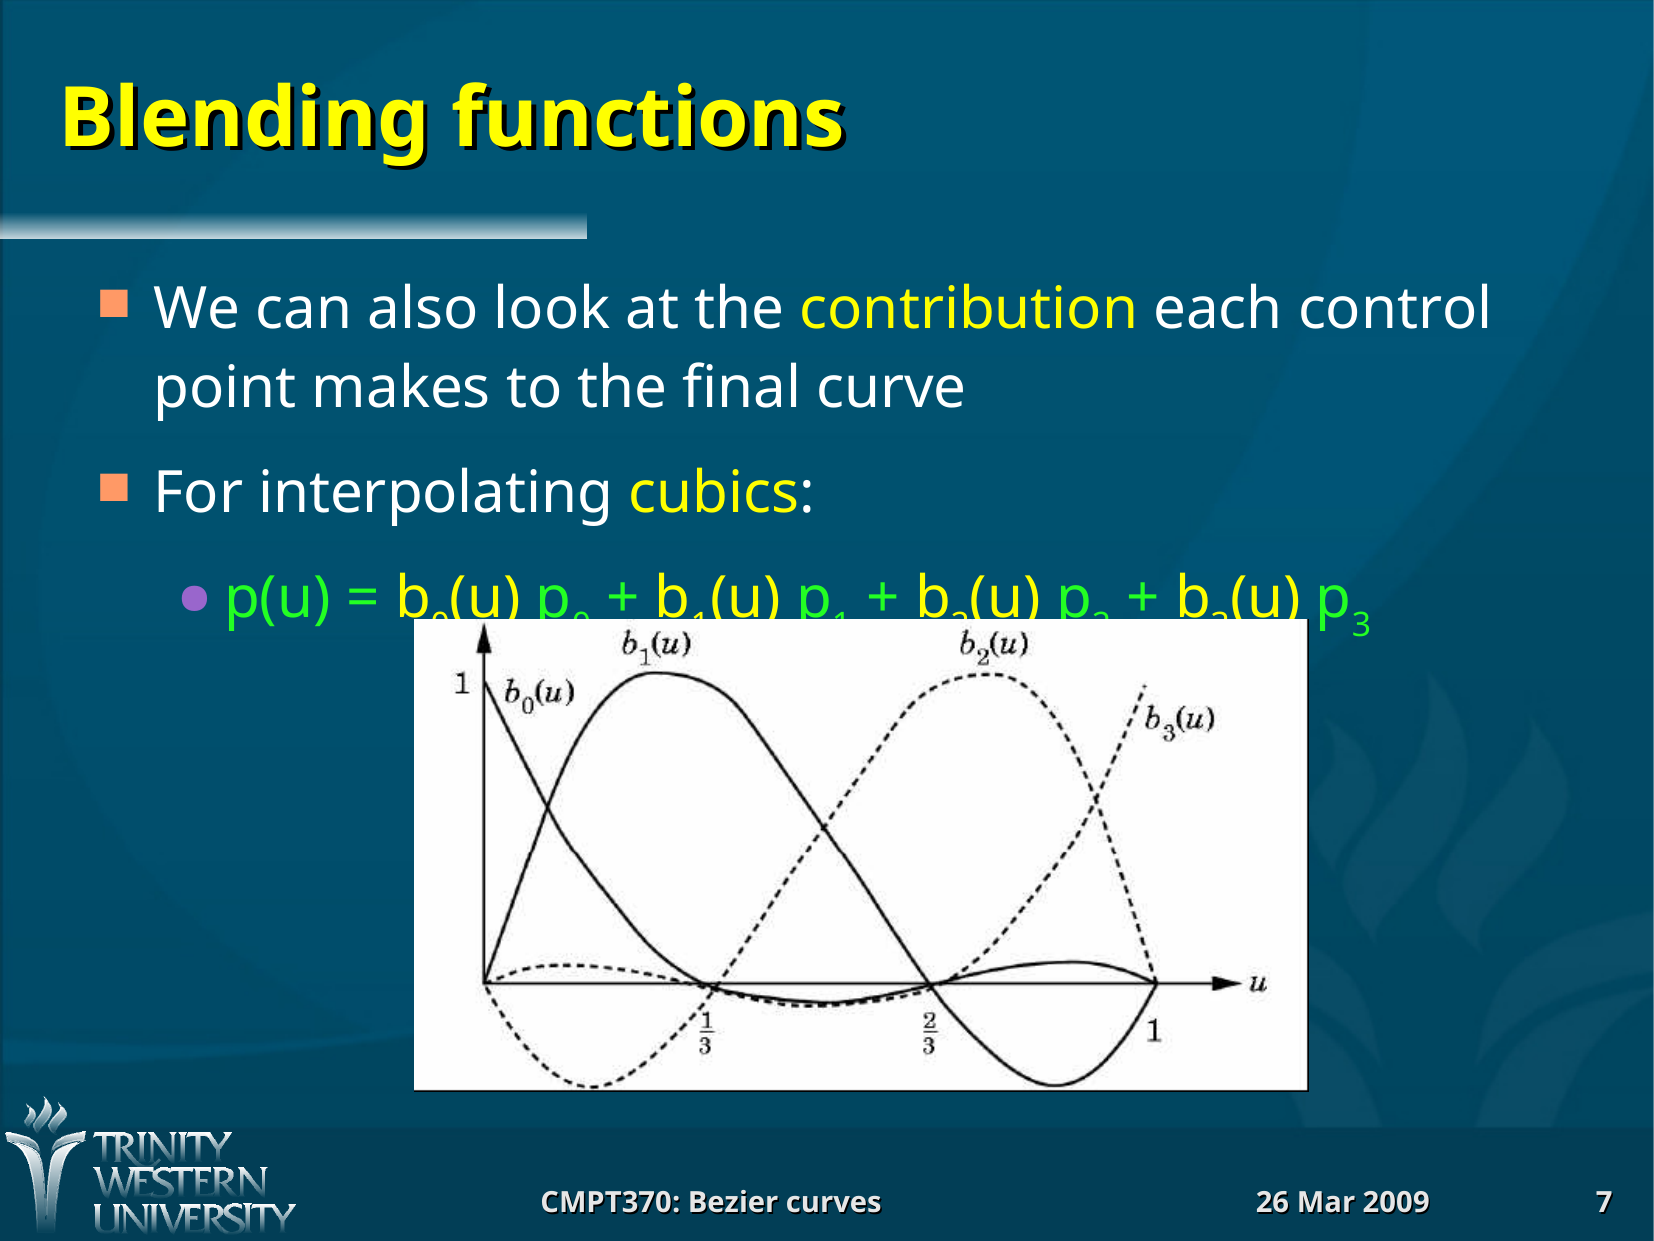

Blending functions
# We can also look at the contribution each control point makes to the final curve
For interpolating cubics:
p(u) = b0(u) p0 + b1(u) p1 + b2(u) p2 + b3(u) p3
CMPT370: Bezier curves
26 Mar 2009
7